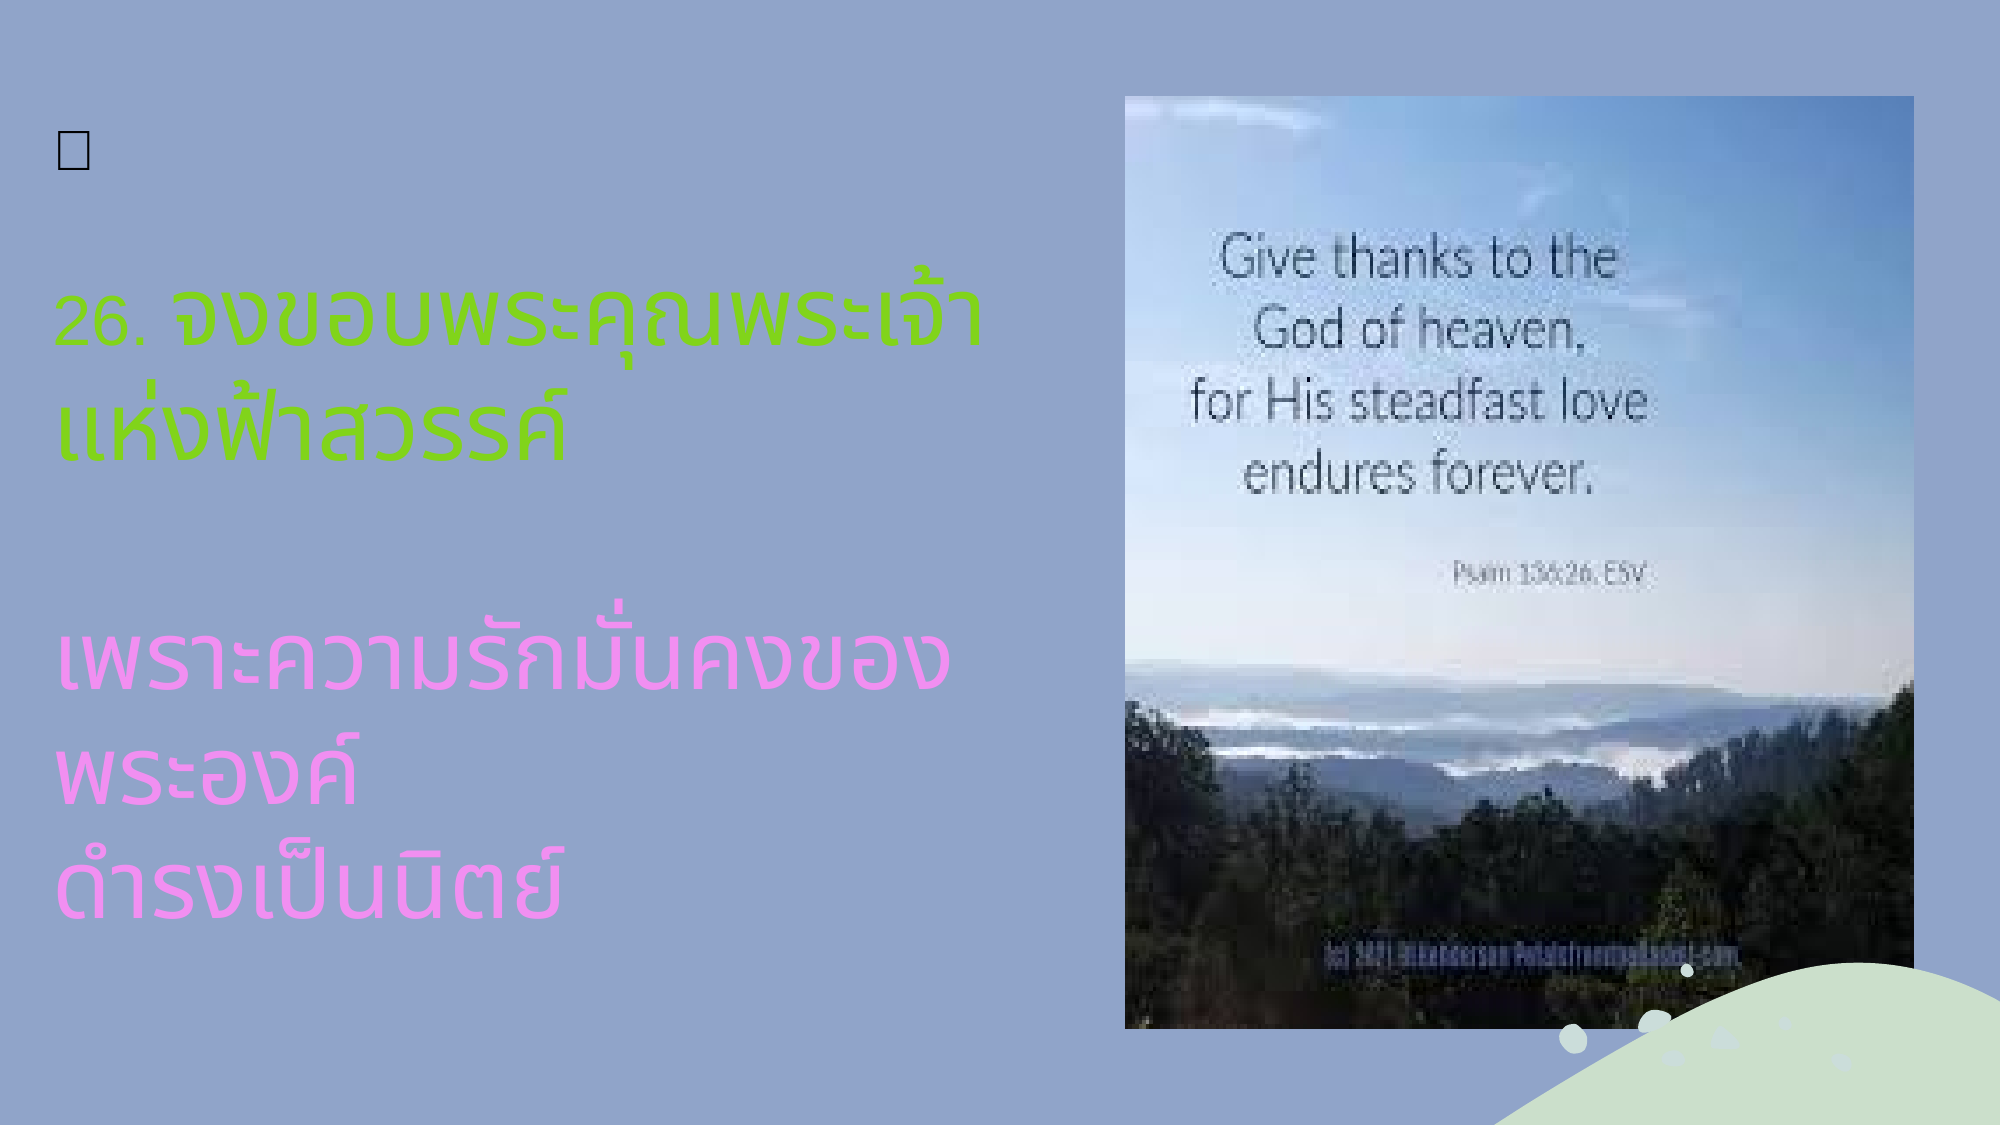

# 🙏 26. จงขอบพระคุณพระเจ้าแห่งฟ้าสวรรค์   เพราะความรักมั่นคงของพระองค์ ดำรงเป็นนิตย์